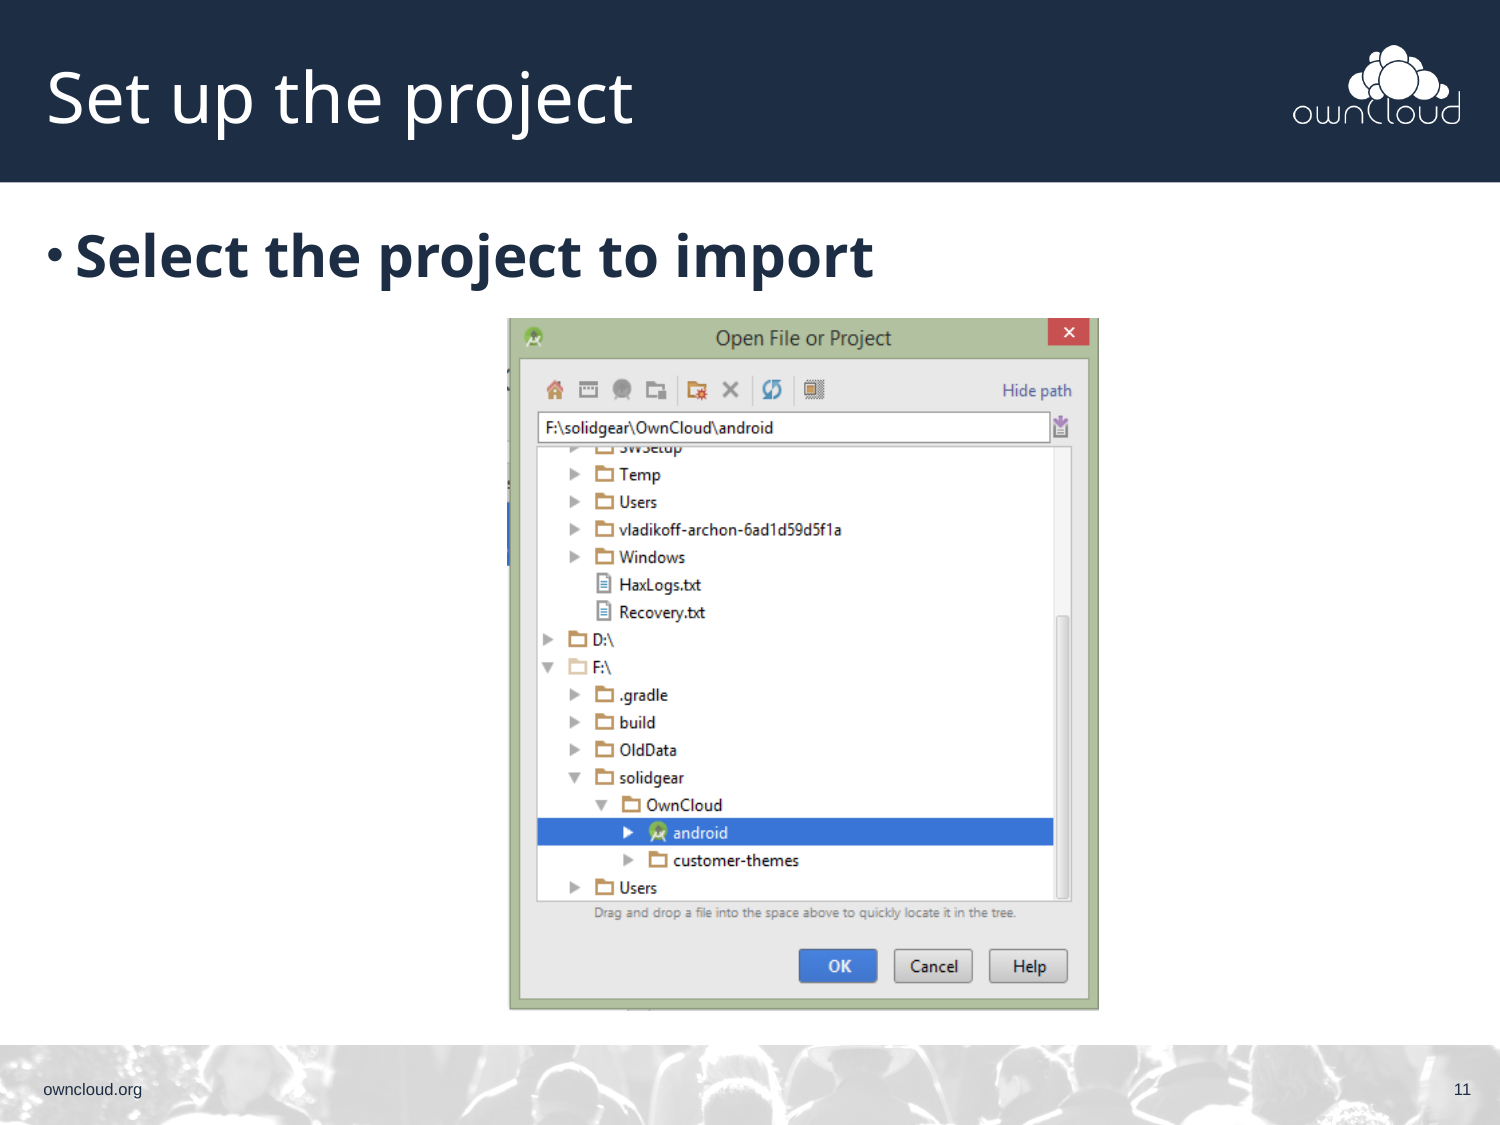

# Set up the project
Select the project to import